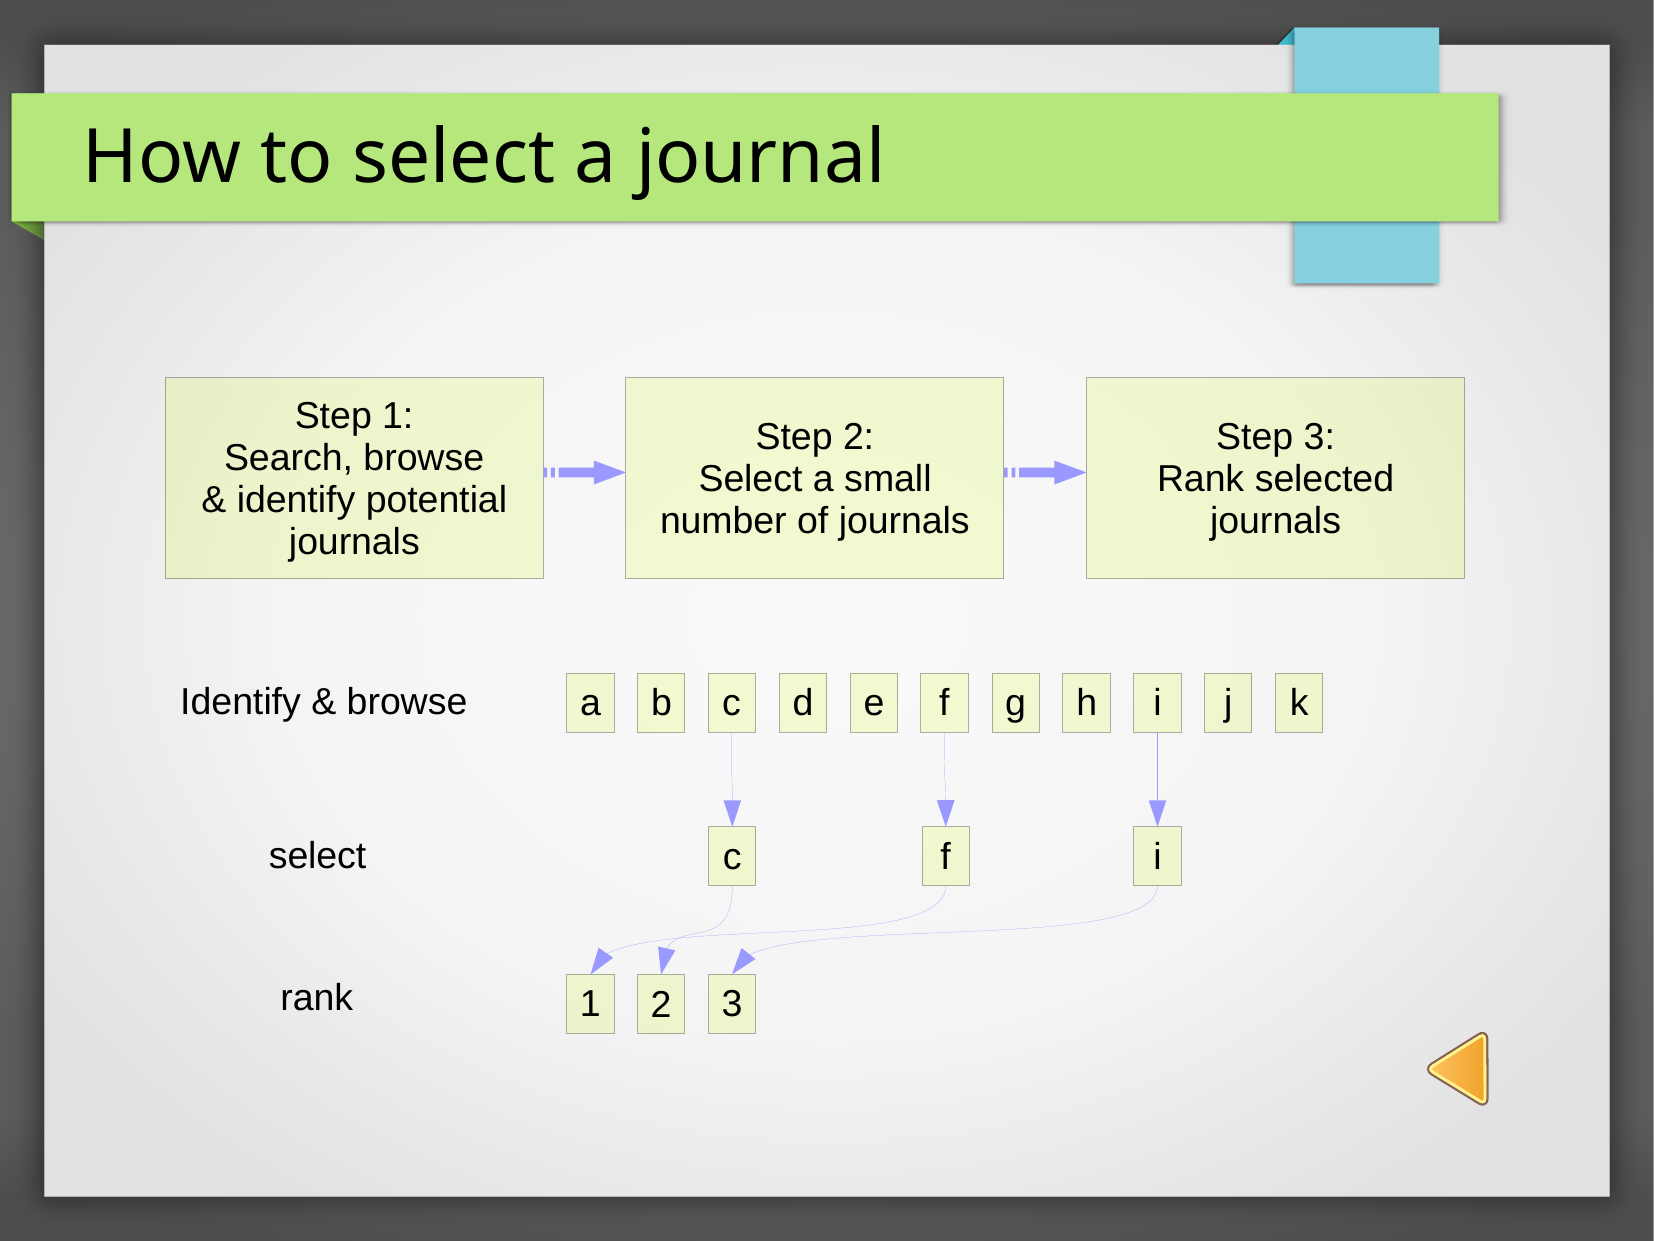

# How to select a journal
Step 2:
Select a small
number of journals
Step 1:
Search, browse
& identify potential
journals
Step 3:
Rank selected
journals
Identify & browse
a
c
d
f
h
i
j
b
e
g
k
select
f
c
i
rank
3
2
1